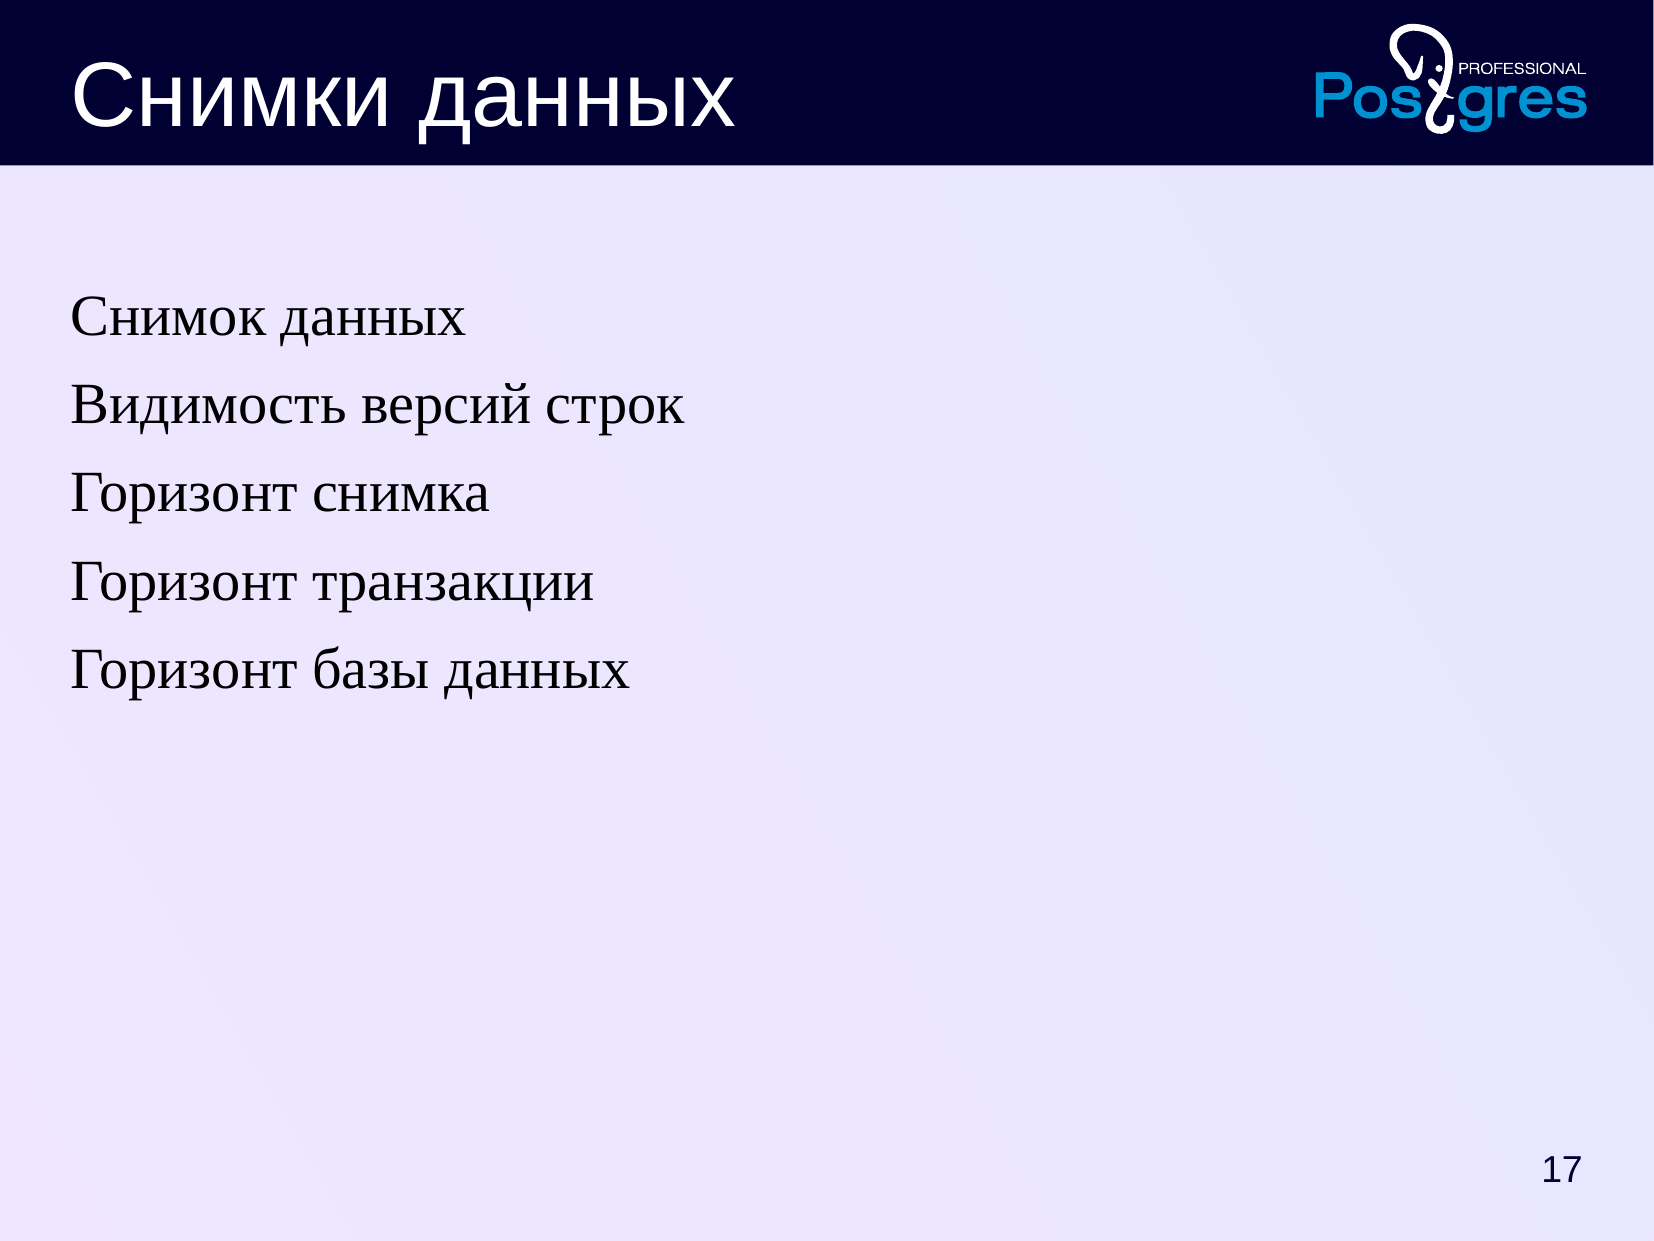

# Снимки данных
Снимок данных
Видимость версий строк
Горизонт снимка
Горизонт транзакции
Горизонт базы данных